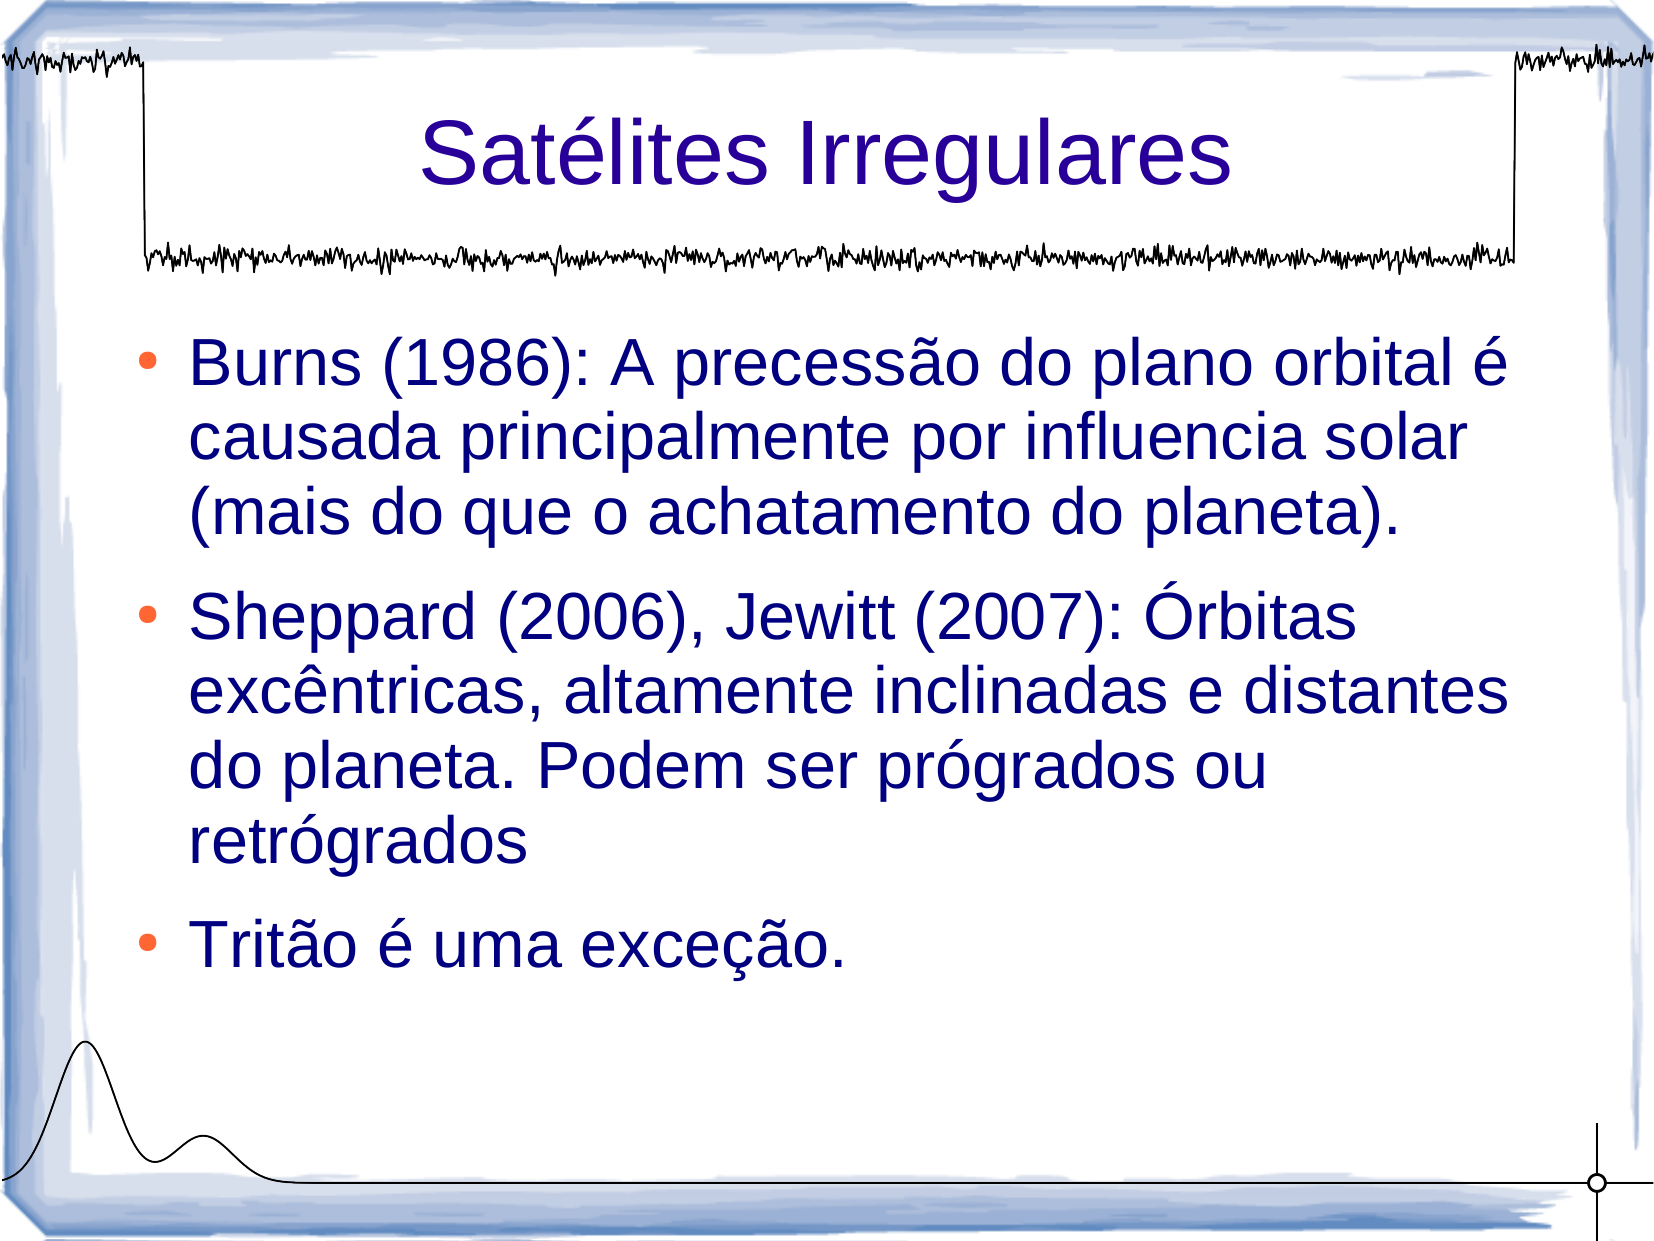

# Satélites Irregulares
Burns (1986): A precessão do plano orbital é causada principalmente por influencia solar (mais do que o achatamento do planeta).
Sheppard (2006), Jewitt (2007): Órbitas excêntricas, altamente inclinadas e distantes do planeta. Podem ser prógrados ou retrógrados
Tritão é uma exceção.